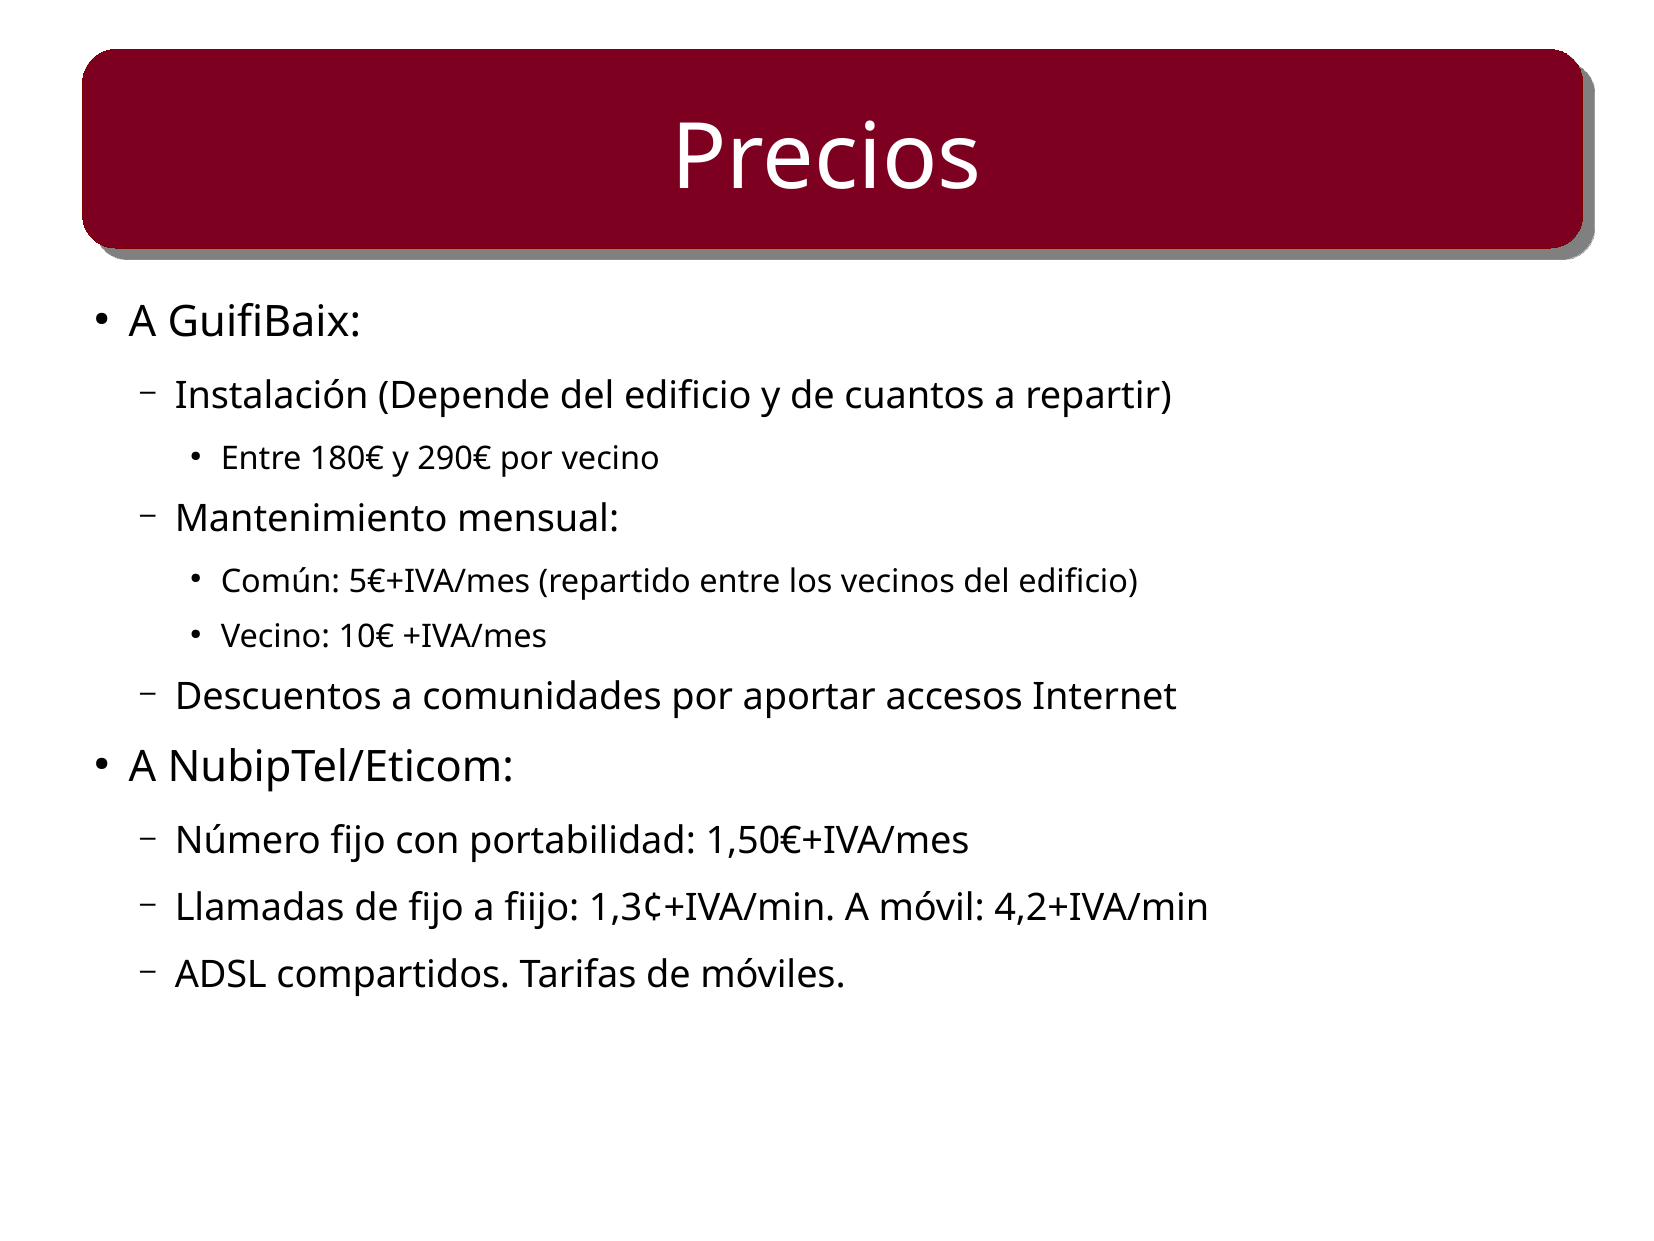

# Precios
A GuifiBaix:
Instalación (Depende del edificio y de cuantos a repartir)
Entre 180€ y 290€ por vecino
Mantenimiento mensual:
Común: 5€+IVA/mes (repartido entre los vecinos del edificio)
Vecino: 10€ +IVA/mes
Descuentos a comunidades por aportar accesos Internet
A NubipTel/Eticom:
Número fijo con portabilidad: 1,50€+IVA/mes
Llamadas de fijo a fiijo: 1,3¢+IVA/min. A móvil: 4,2+IVA/min
ADSL compartidos. Tarifas de móviles.